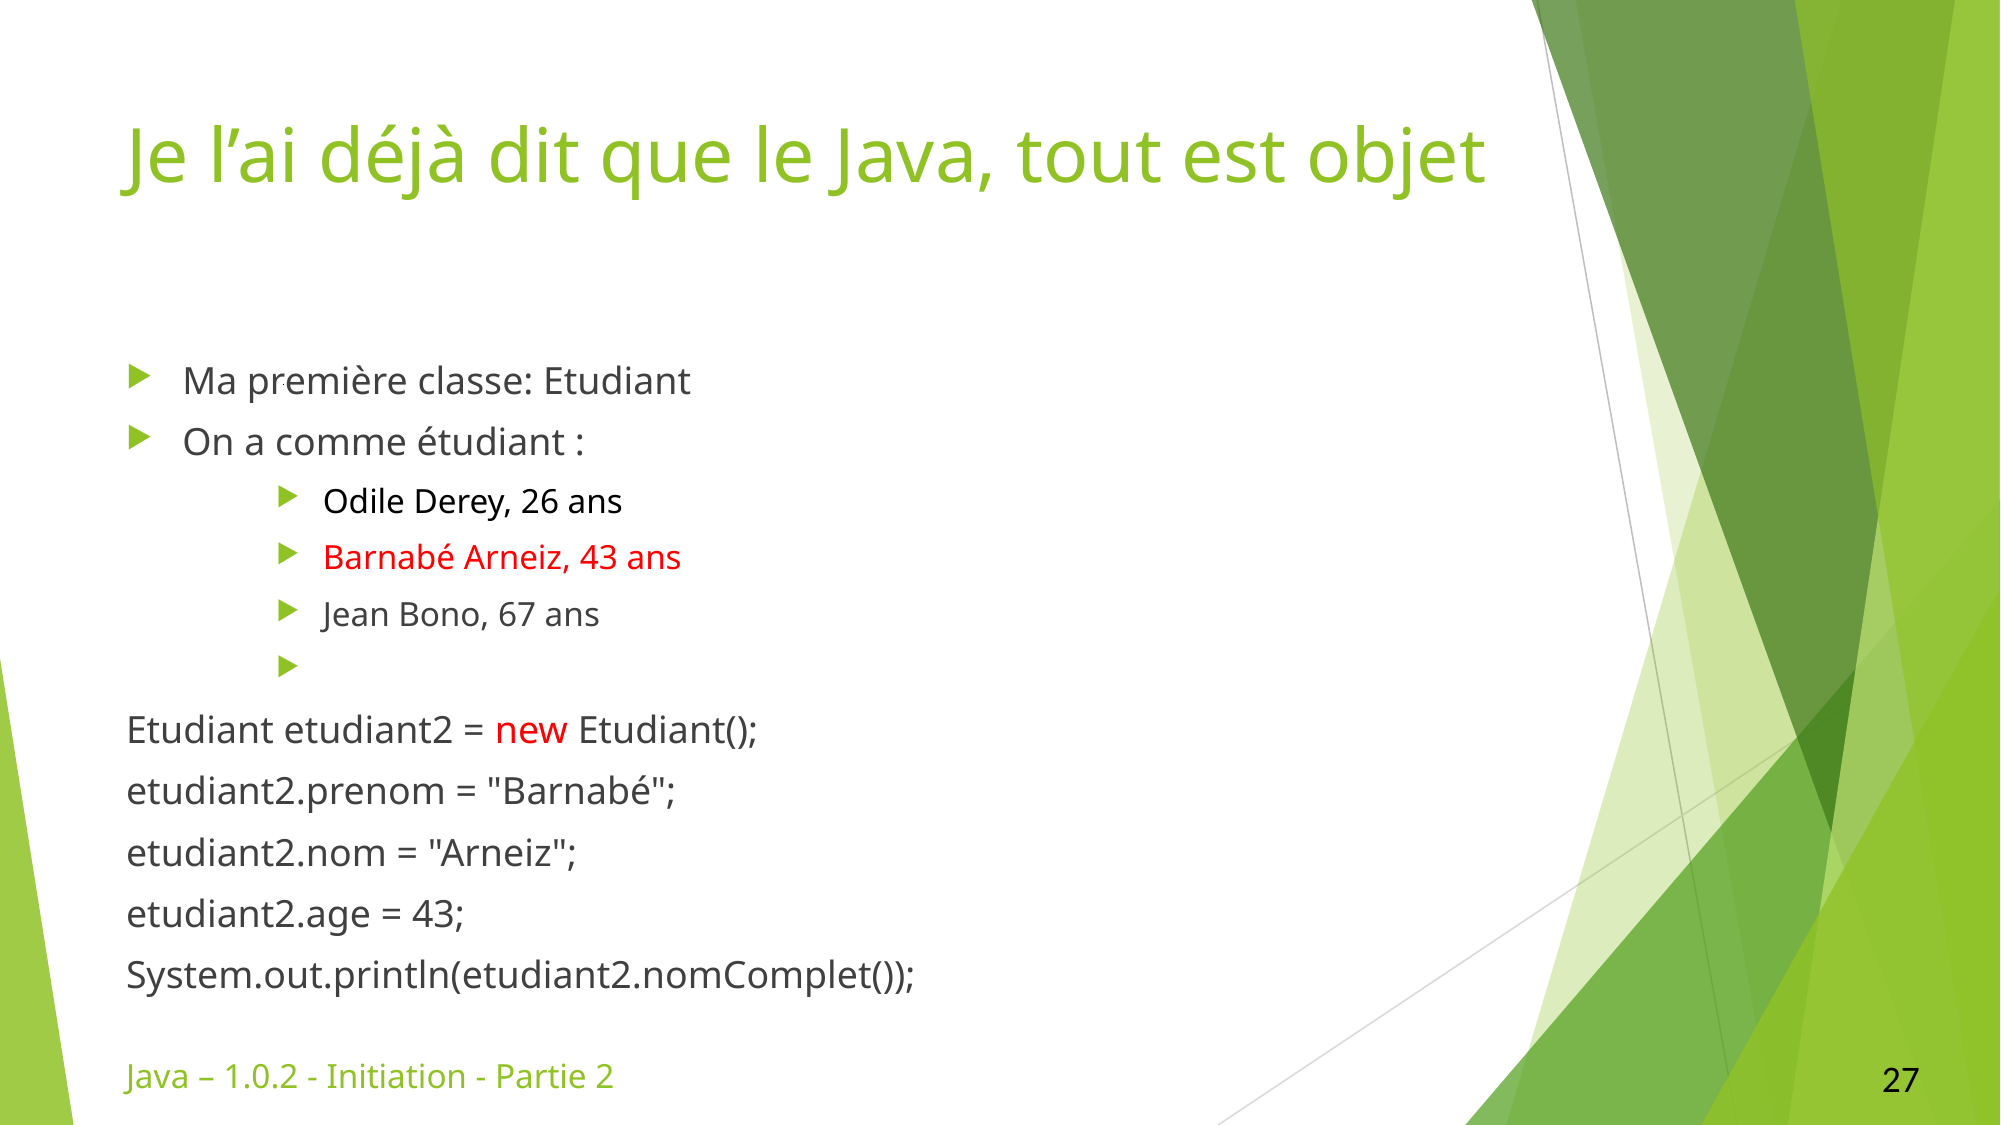

# Je l’ai déjà dit que le Java, tout est objet
Ma première classe: Etudiant
On a comme étudiant :
Odile Derey, 26 ans
Barnabé Arneiz, 43 ans
Jean Bono, 67 ans
Etudiant etudiant2 = new Etudiant();
etudiant2.prenom = "Barnabé";
etudiant2.nom = "Arneiz";
etudiant2.age = 43;
System.out.println(etudiant2.nomComplet());
Java – 1.0.2 - Initiation - Partie 2